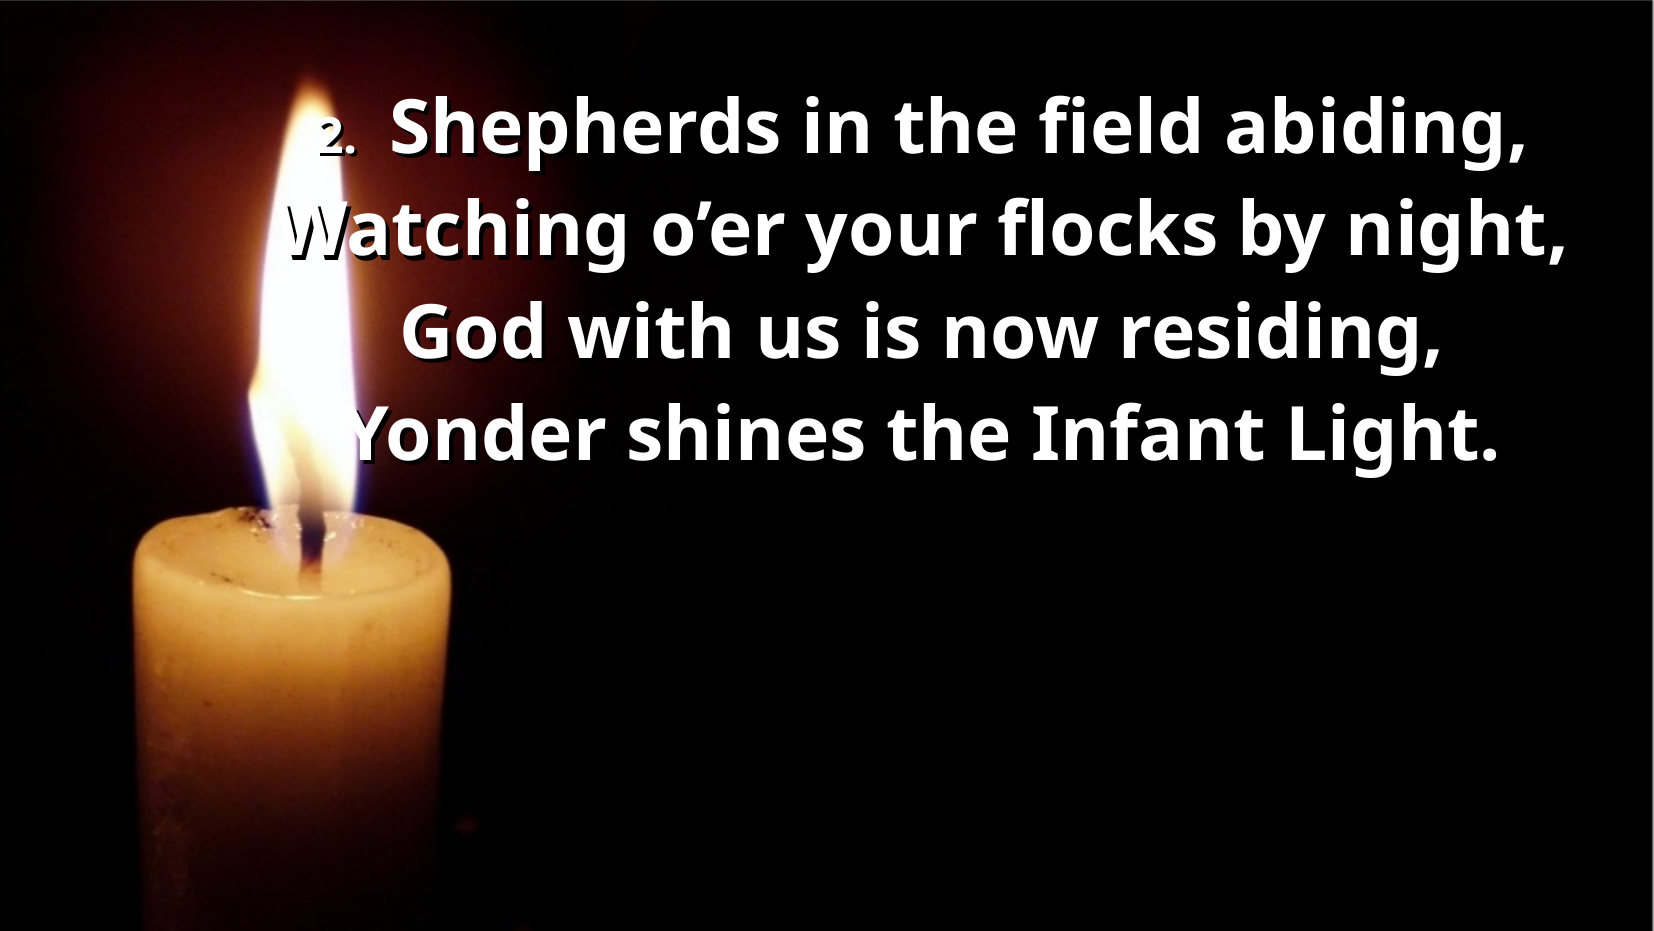

2.	Shepherds in the field abiding,
Watching o’er your flocks by night,
God with us is now residing,
Yonder shines the Infant Light.